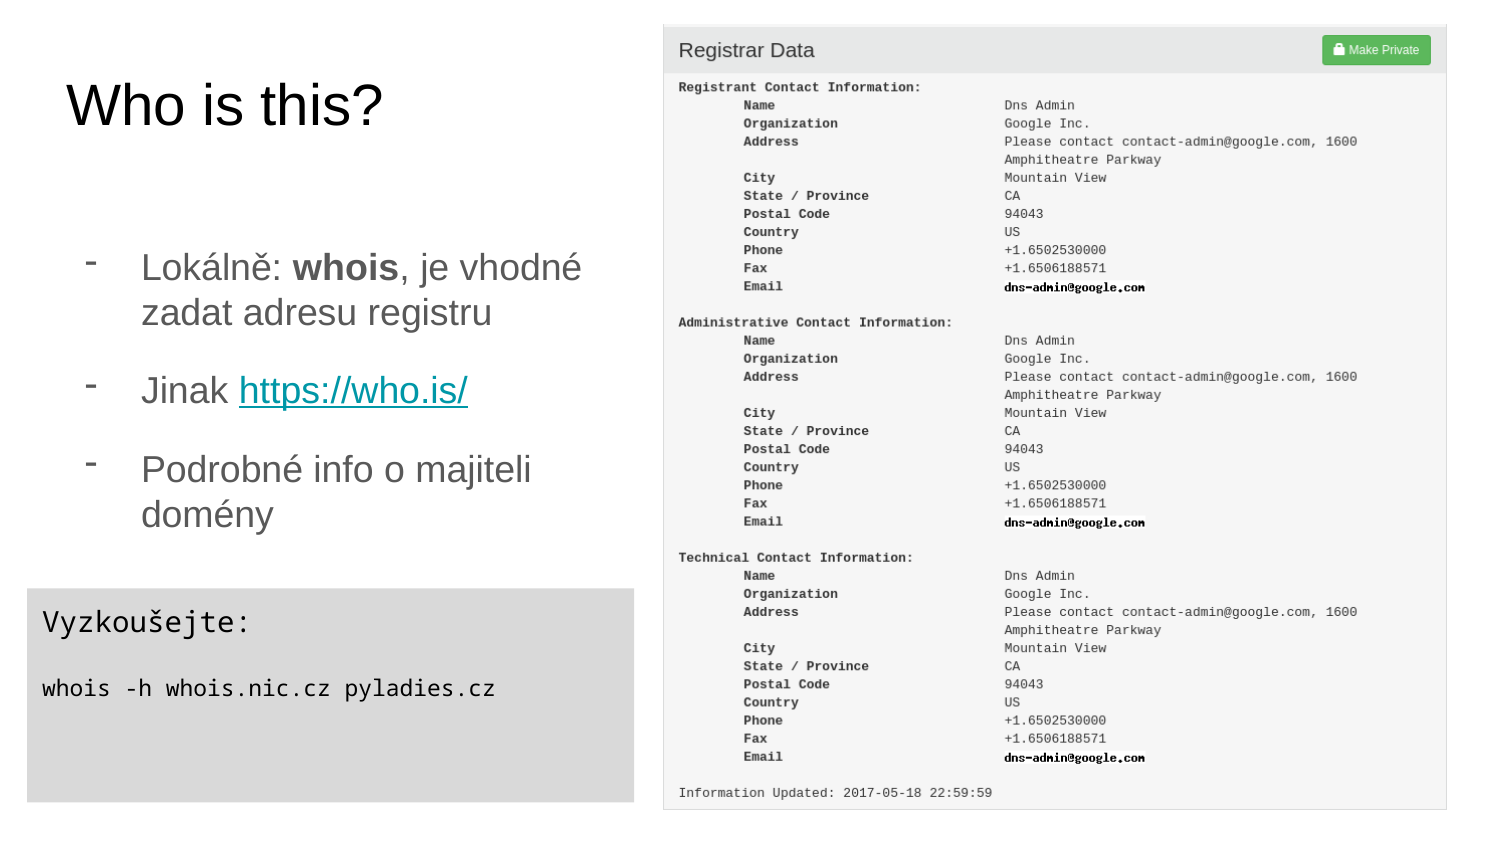

# Who is this?
Lokálně: whois, je vhodné zadat adresu registru
Jinak https://who.is/
Podrobné info o majiteli domény
Vyzkoušejte:
whois -h whois.nic.cz pyladies.cz